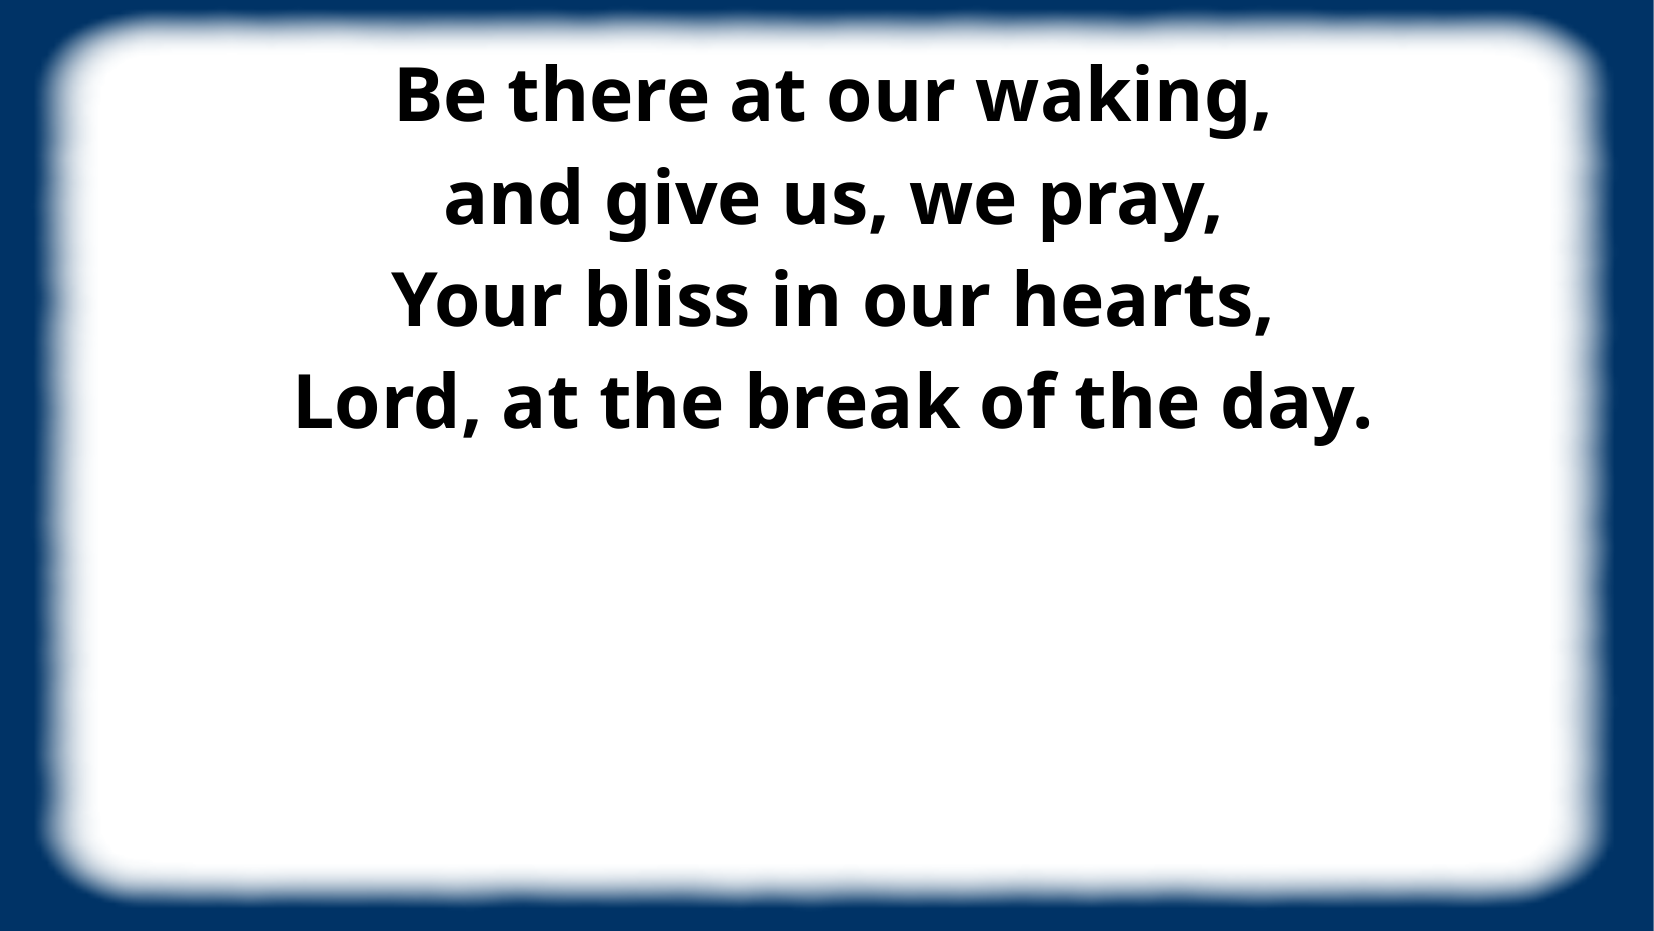

Be there at our waking,
and give us, we pray,
Your bliss in our hearts,
Lord, at the break of the day.